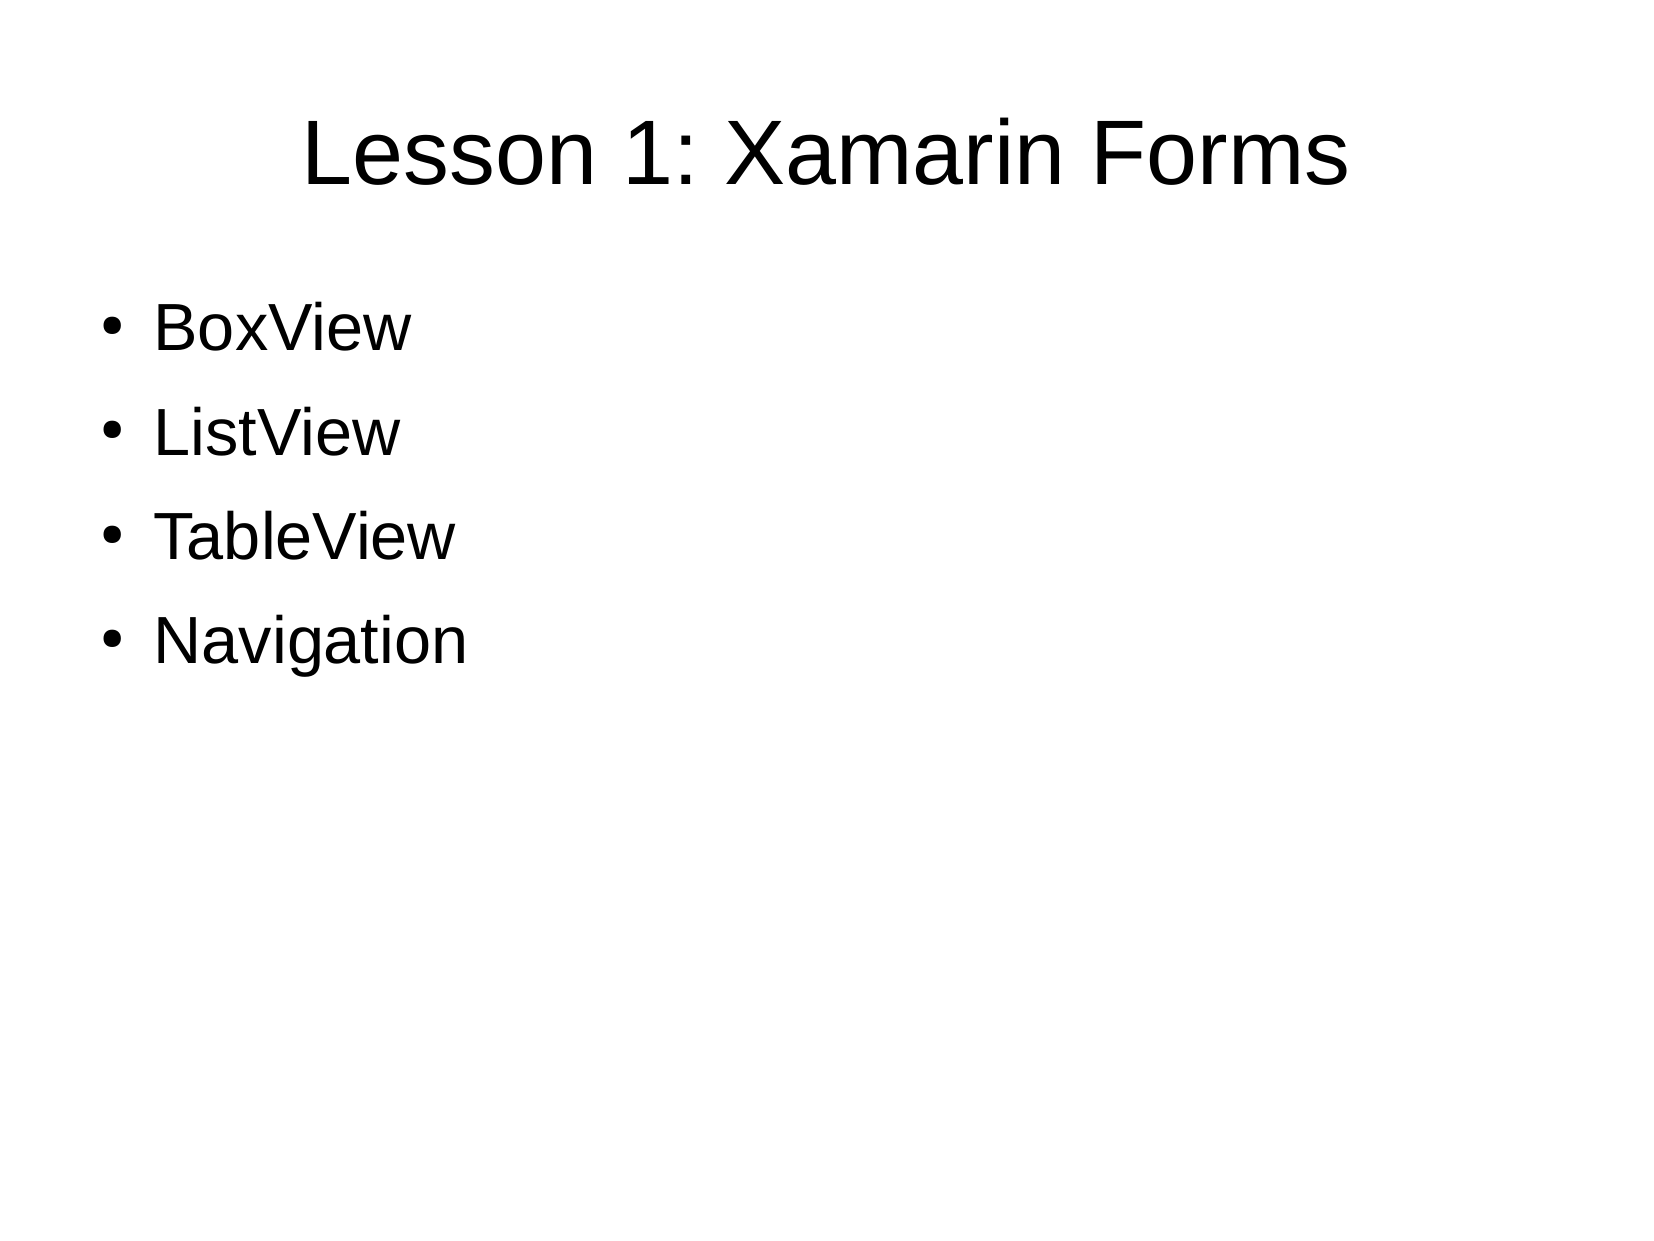

# Lesson 1: Xamarin Forms
BoxView
ListView
TableView
Navigation